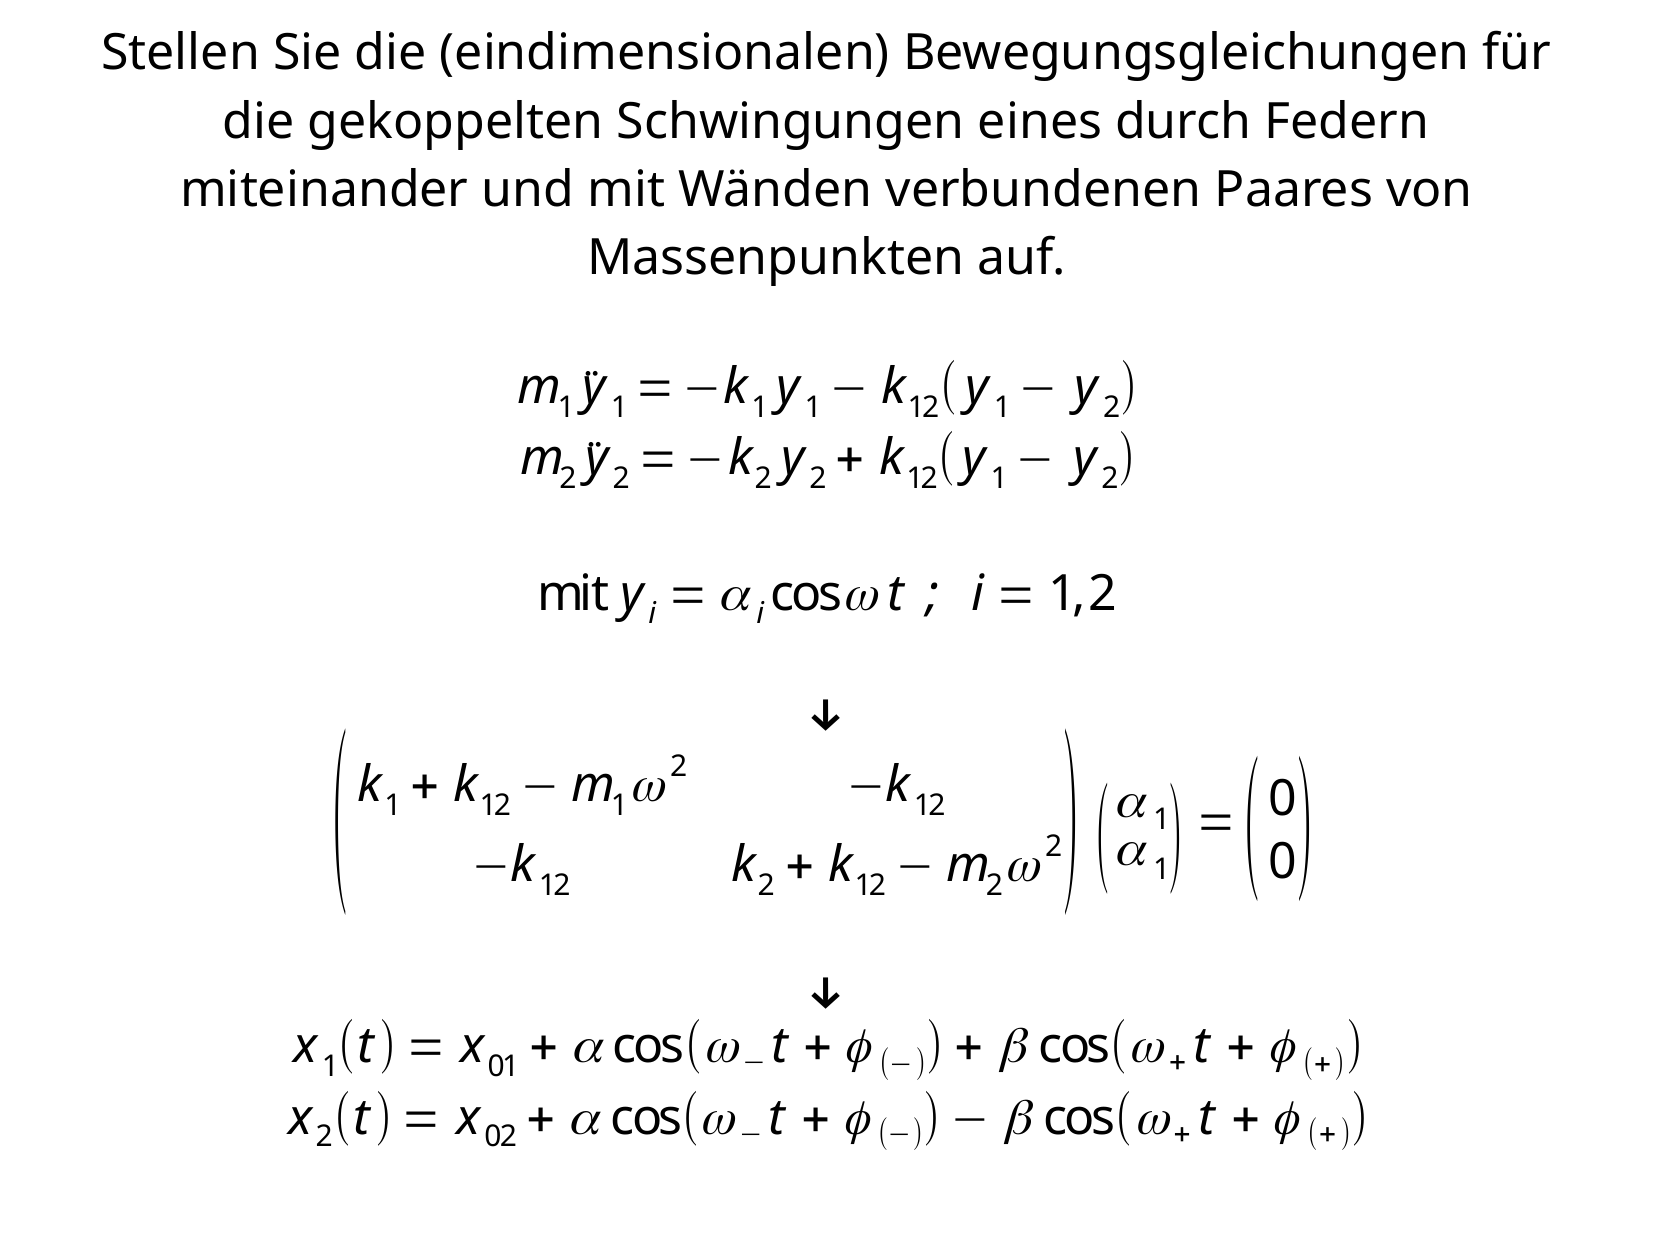

# Stellen Sie die (eindimensionalen) Bewegungsgleichungen für die gekoppelten Schwingungen eines durch Federn miteinander und mit Wänden verbundenen Paares von Massenpunkten auf.